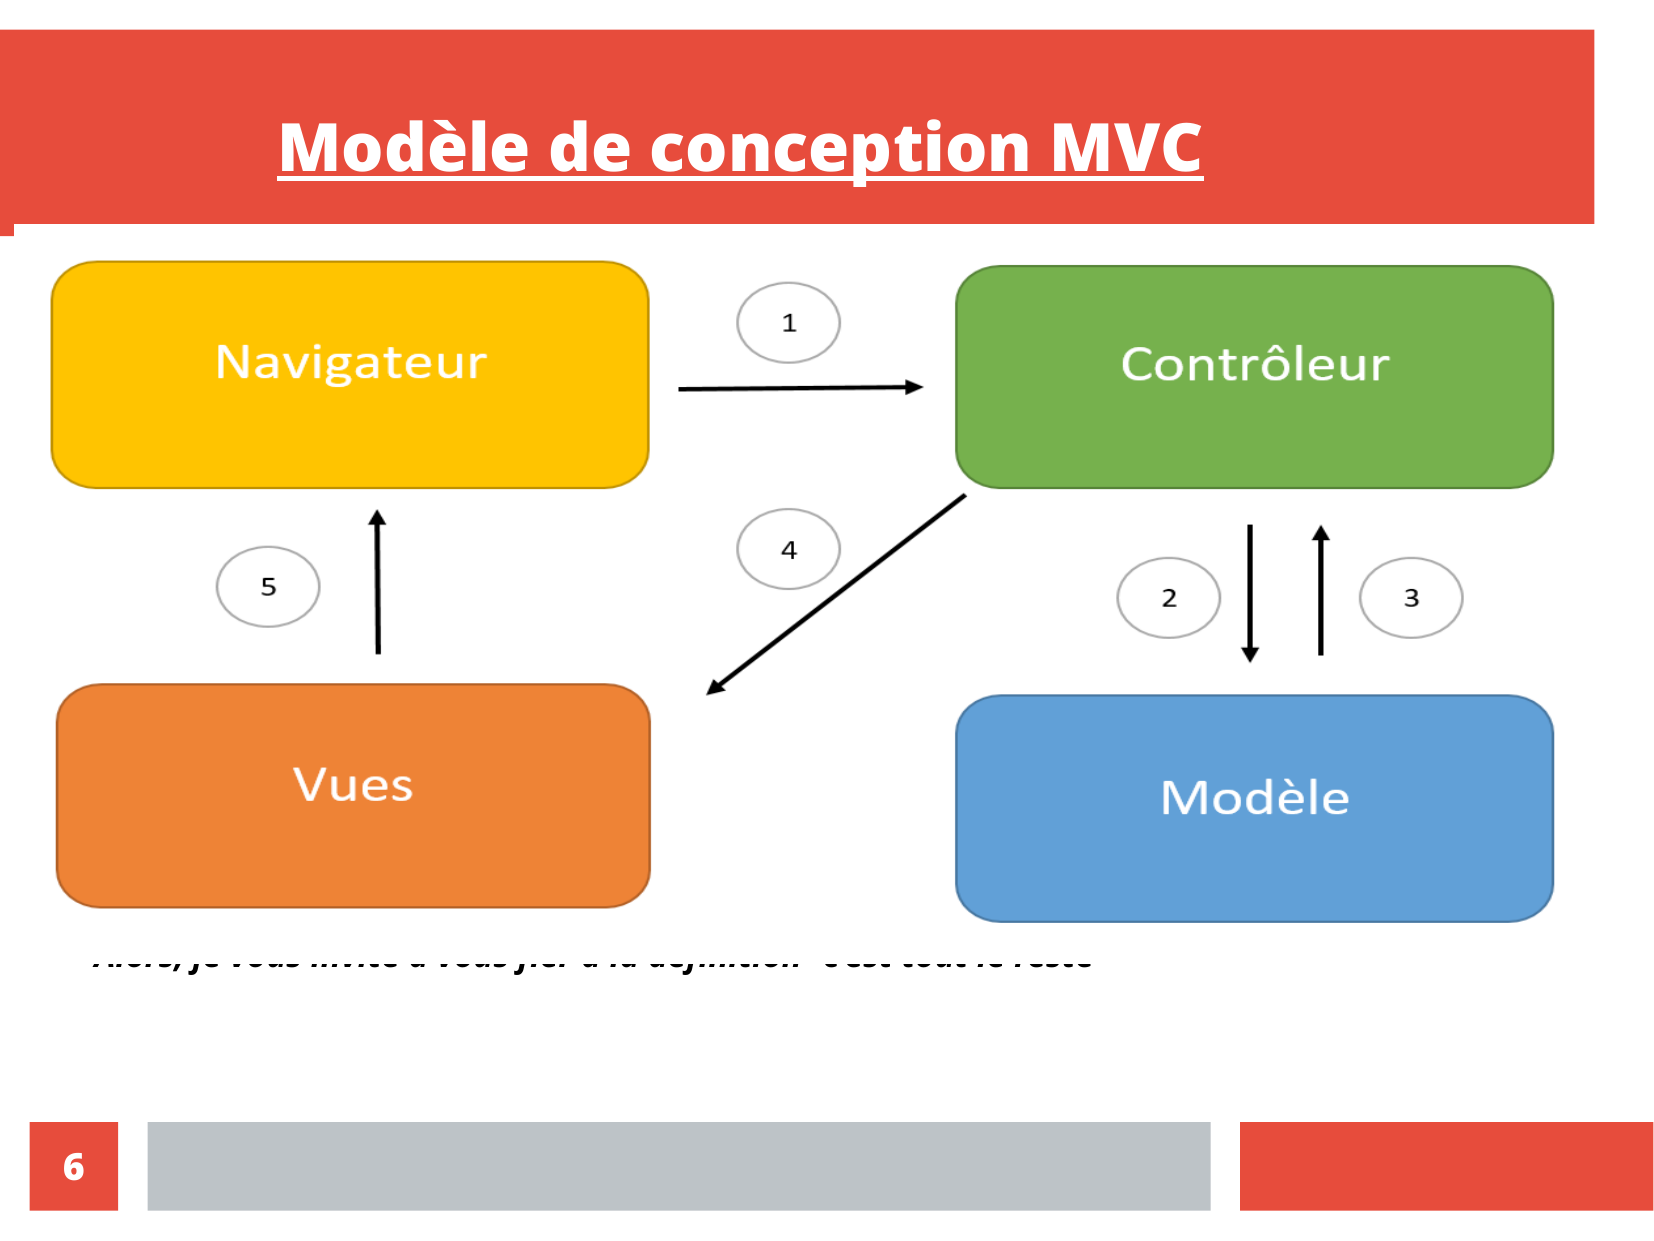

# Modèle de conception MVC
MVC, pour “Modèle, Vue, Contrôleur”, est le nom donné à une manière d’organiser son code. C’est une façon d’appliquer le principe de séparation des responsabilités, en l’occurrence celles du traitement de l’information et de sa mise en forme.
Fonctionnement
Une part du code gère l’affichage. C’est la partie “Vue”. Ex:HTML
Une part du code gère la manipulation des données. C’est la partie “Modèle”.EX:les requêtes faites à la base de données :
Tout le reste. L’espèce de ‘’Milieu relayeur’’ qu’on va mettre en place pour faire marcher le programme, c’est le contrôleur. Souvent, c’est le code qui réagit à l’action de l’utilisateur, mais pas seulement.
Alors, je vous invite à vous fier à la définition “c’est tout le reste”
6